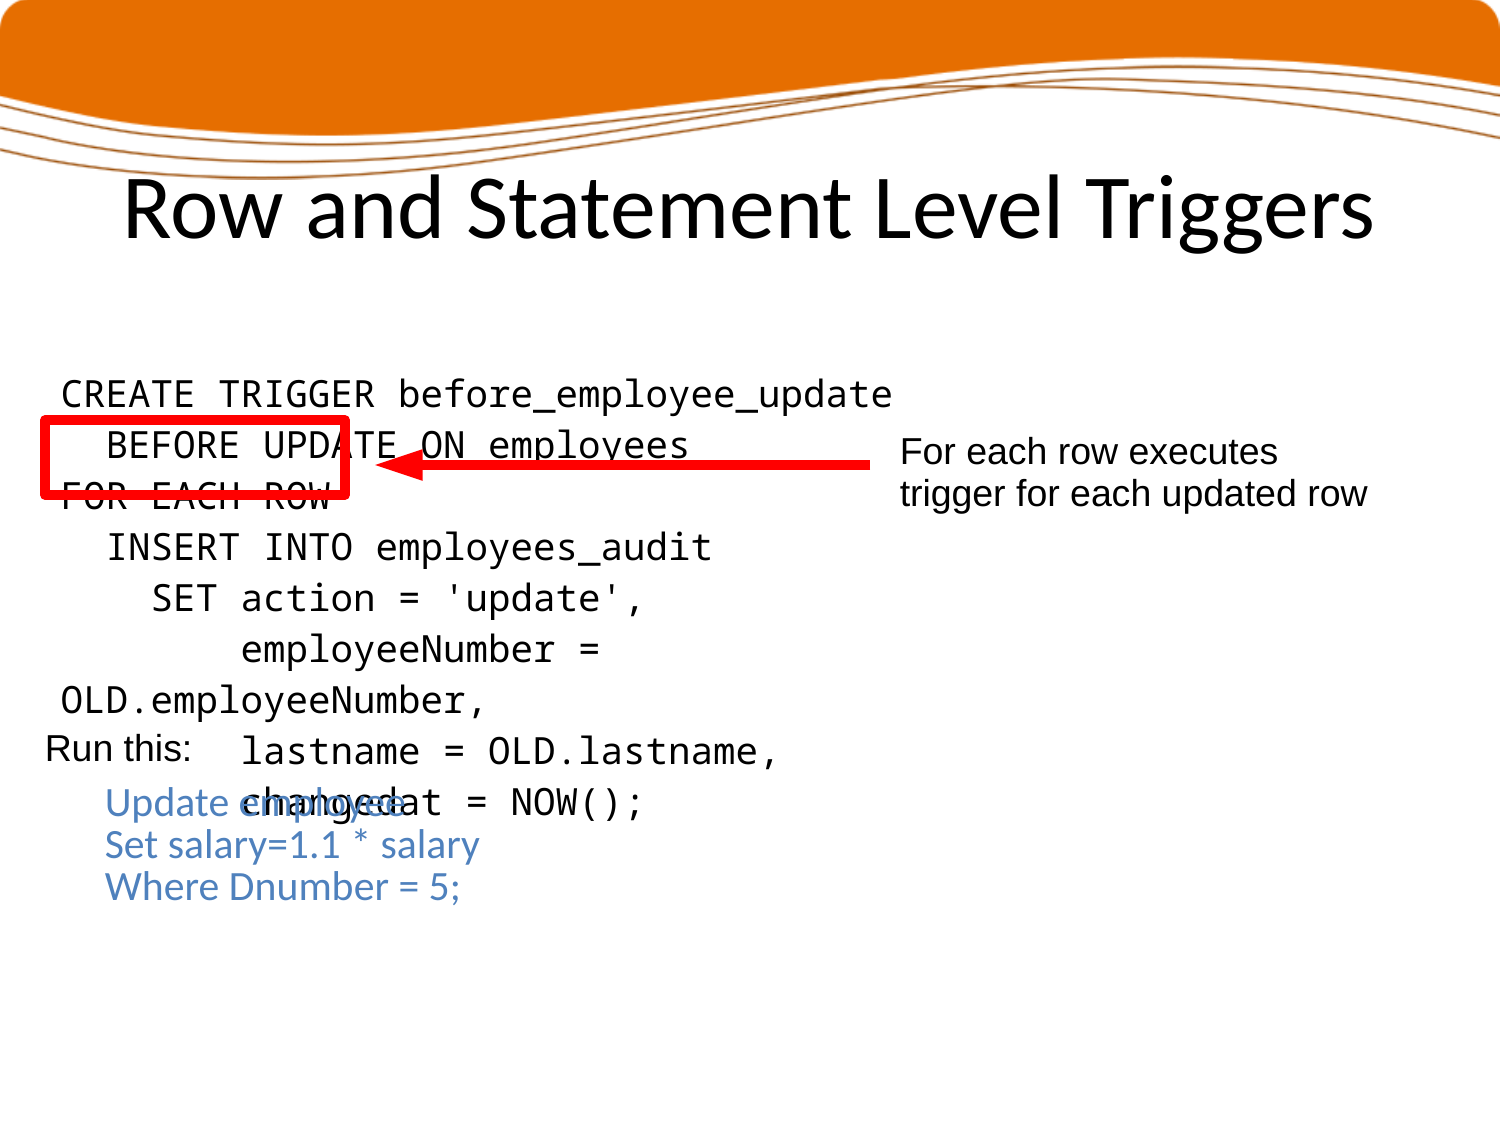

# Row and Statement Level Triggers
CREATE TRIGGER before_employee_update
 BEFORE UPDATE ON employees
FOR EACH ROW
 INSERT INTO employees_audit
 SET action = 'update',
 employeeNumber = OLD.employeeNumber,
 lastname = OLD.lastname,
 changedat = NOW();
For each row executes trigger for each updated row
Run this:
Update employee
Set salary=1.1 * salary
Where Dnumber = 5;